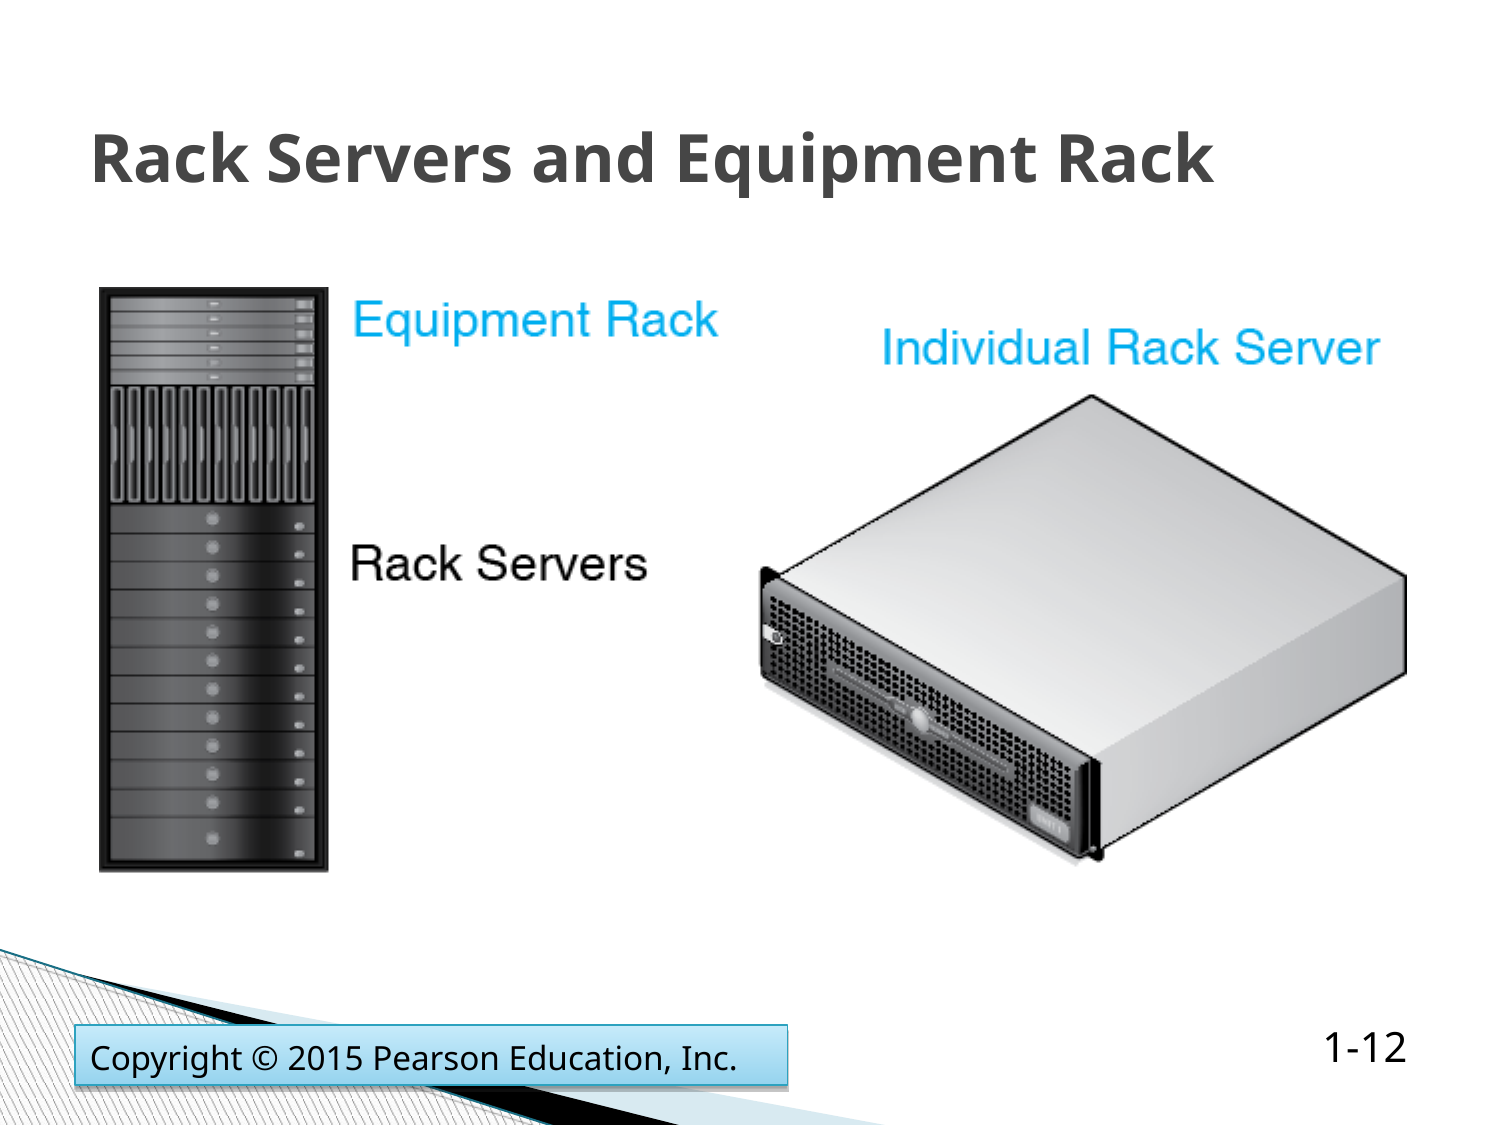

# Rack Servers and Equipment Rack
Copyright © 2015 Pearson Education, Inc.